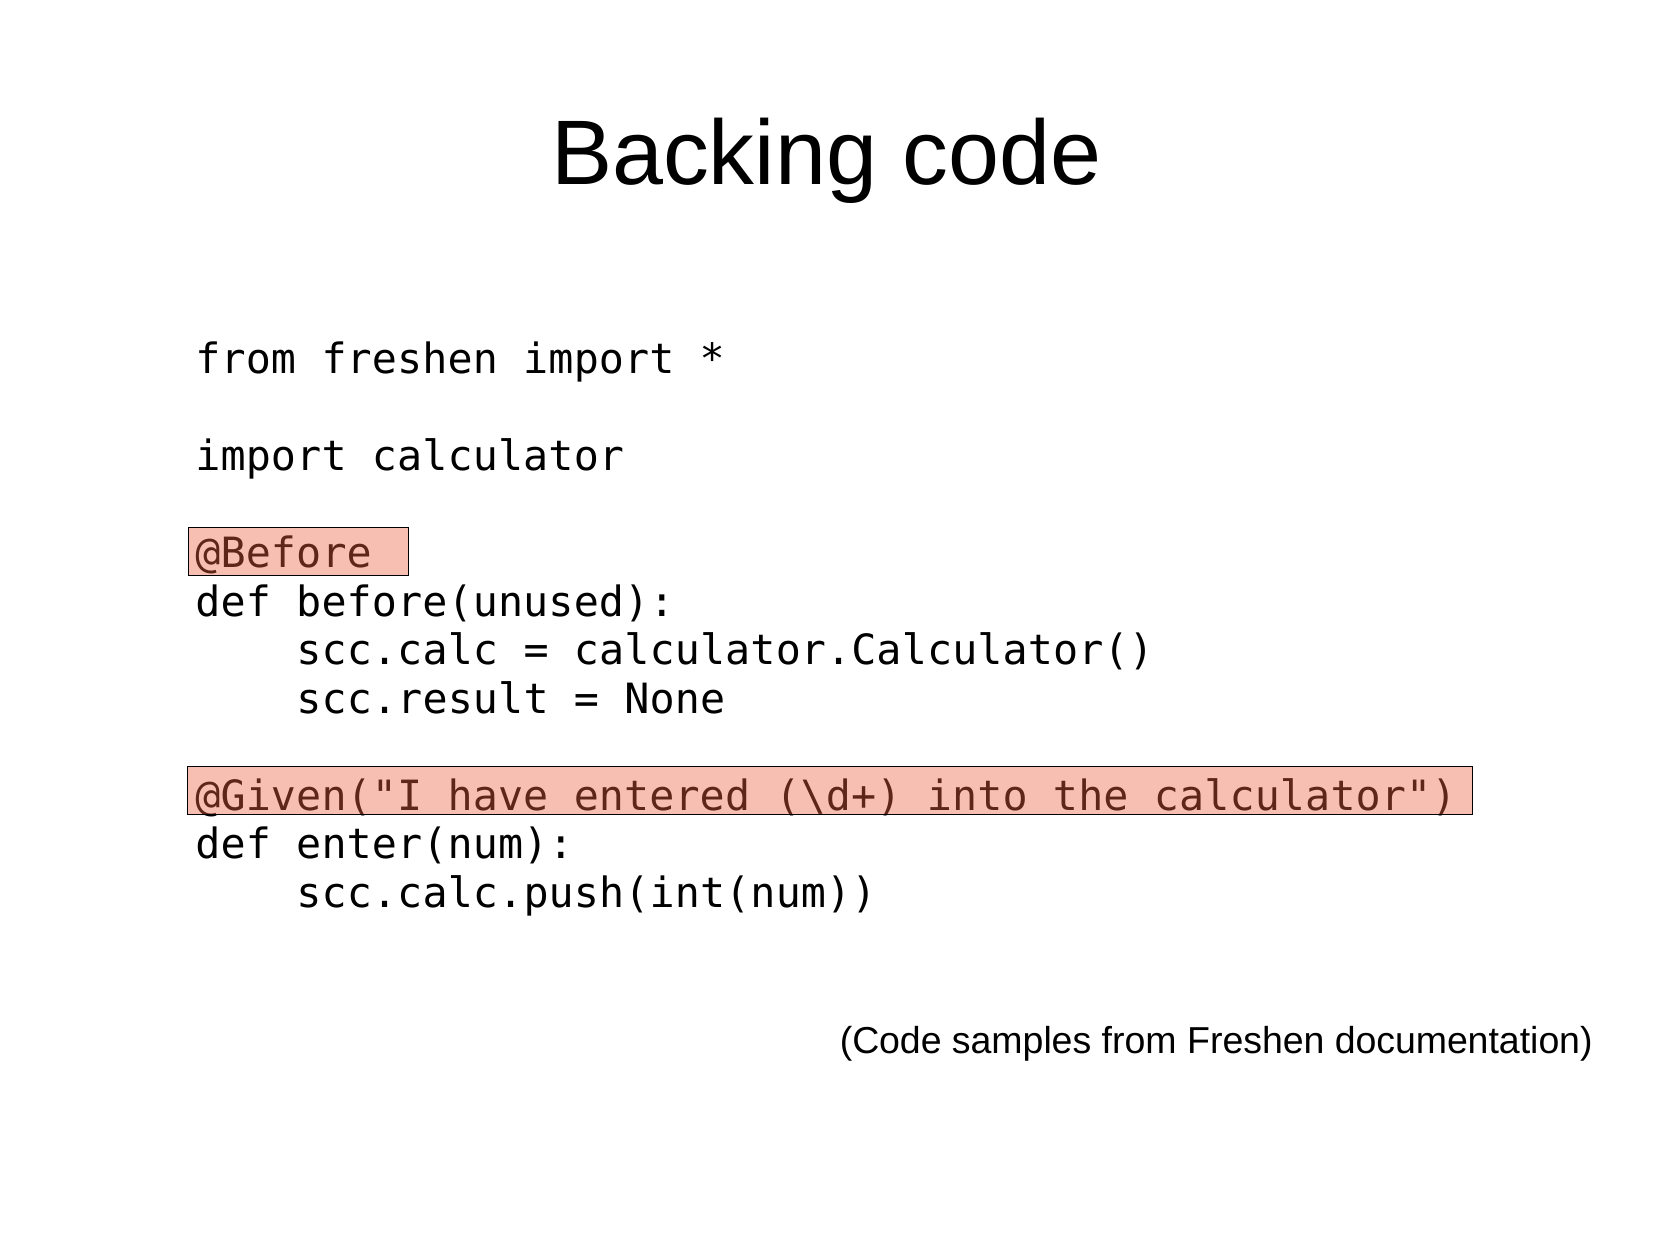

# Backing code
from freshen import *
import calculator
@Before
def before(unused):
 scc.calc = calculator.Calculator()
 scc.result = None
@Given("I have entered (\d+) into the calculator")
def enter(num):
 scc.calc.push(int(num))
(Code samples from Freshen documentation)